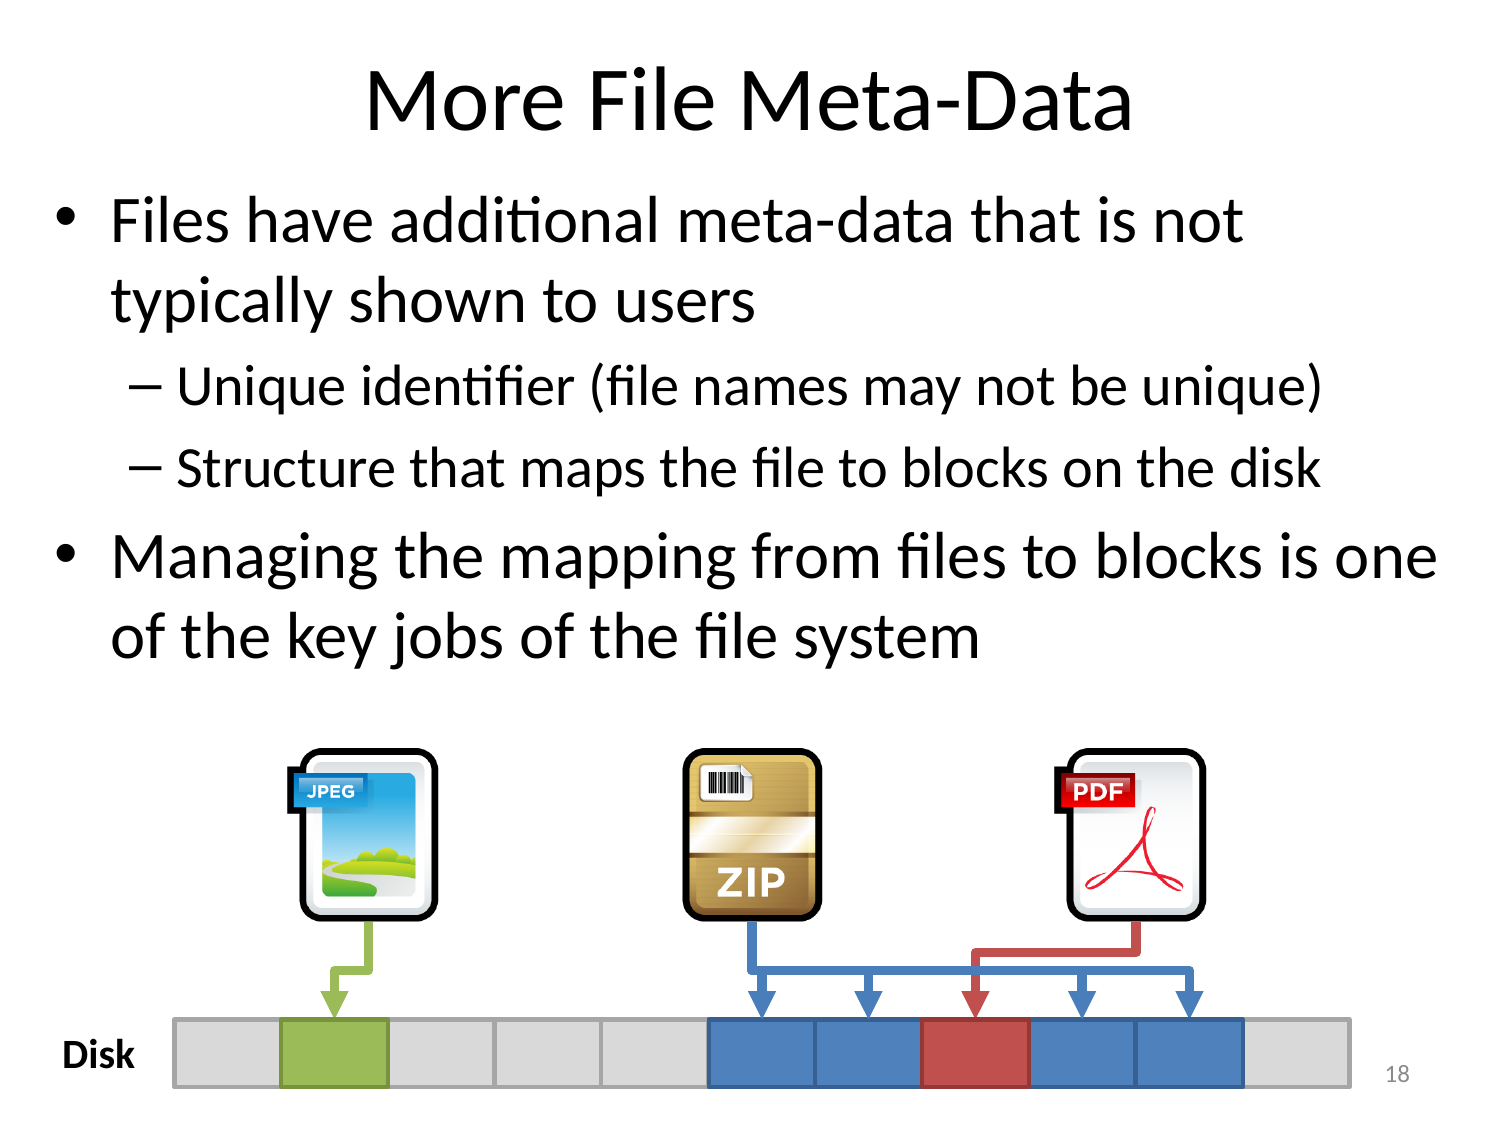

# More File Meta-Data
Files have additional meta-data that is not typically shown to users
Unique identifier (file names may not be unique)
Structure that maps the file to blocks on the disk
Managing the mapping from files to blocks is one of the key jobs of the file system
Disk